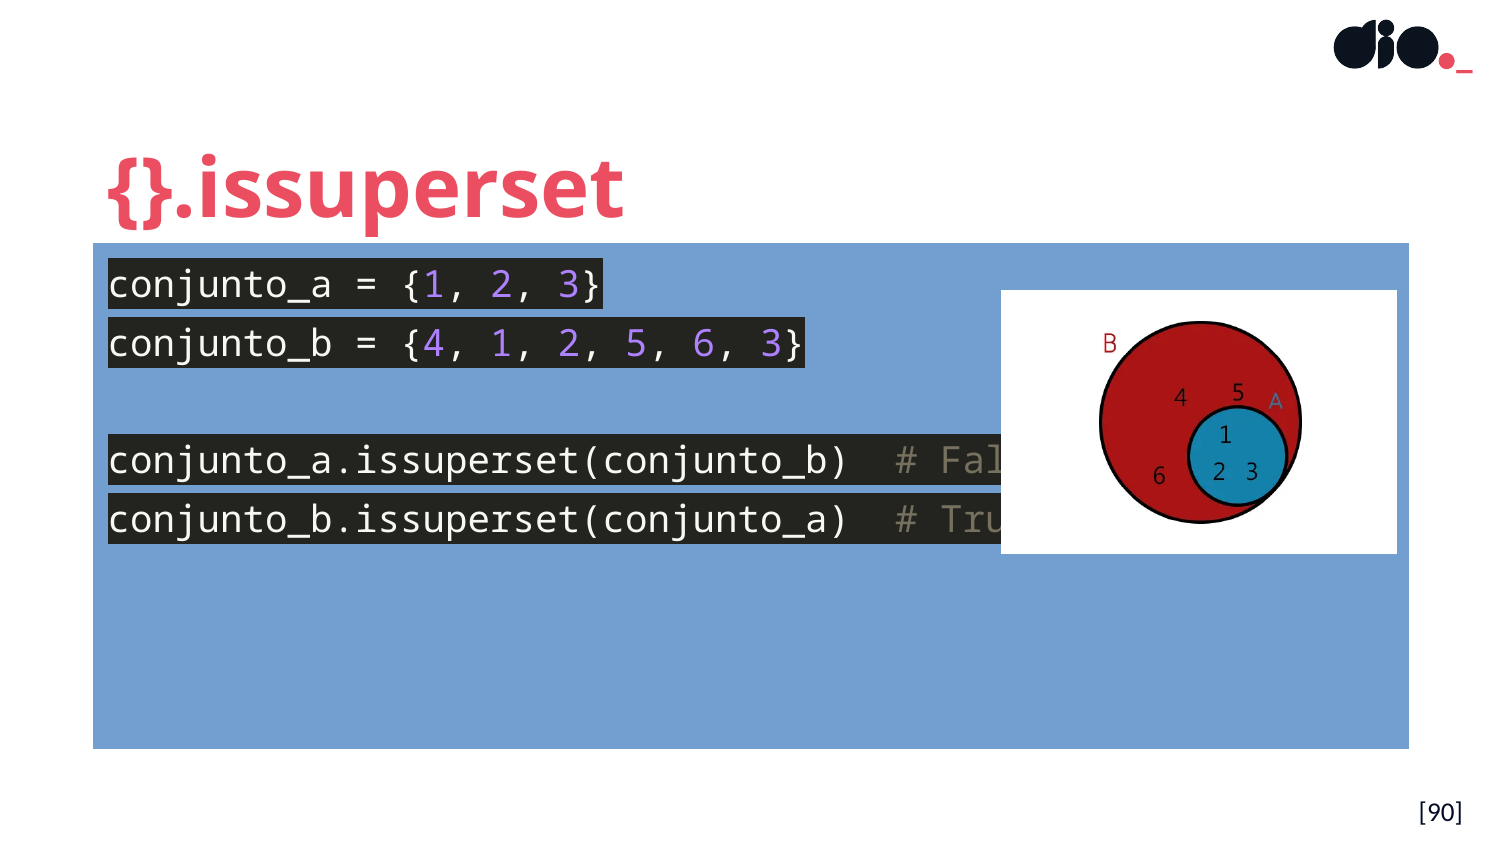

{}.issuperset
| conjunto\_a = {1, 2, 3} conjunto\_b = {4, 1, 2, 5, 6, 3} conjunto\_a.issuperset(conjunto\_b) # False conjunto\_b.issuperset(conjunto\_a) # True |
| --- |